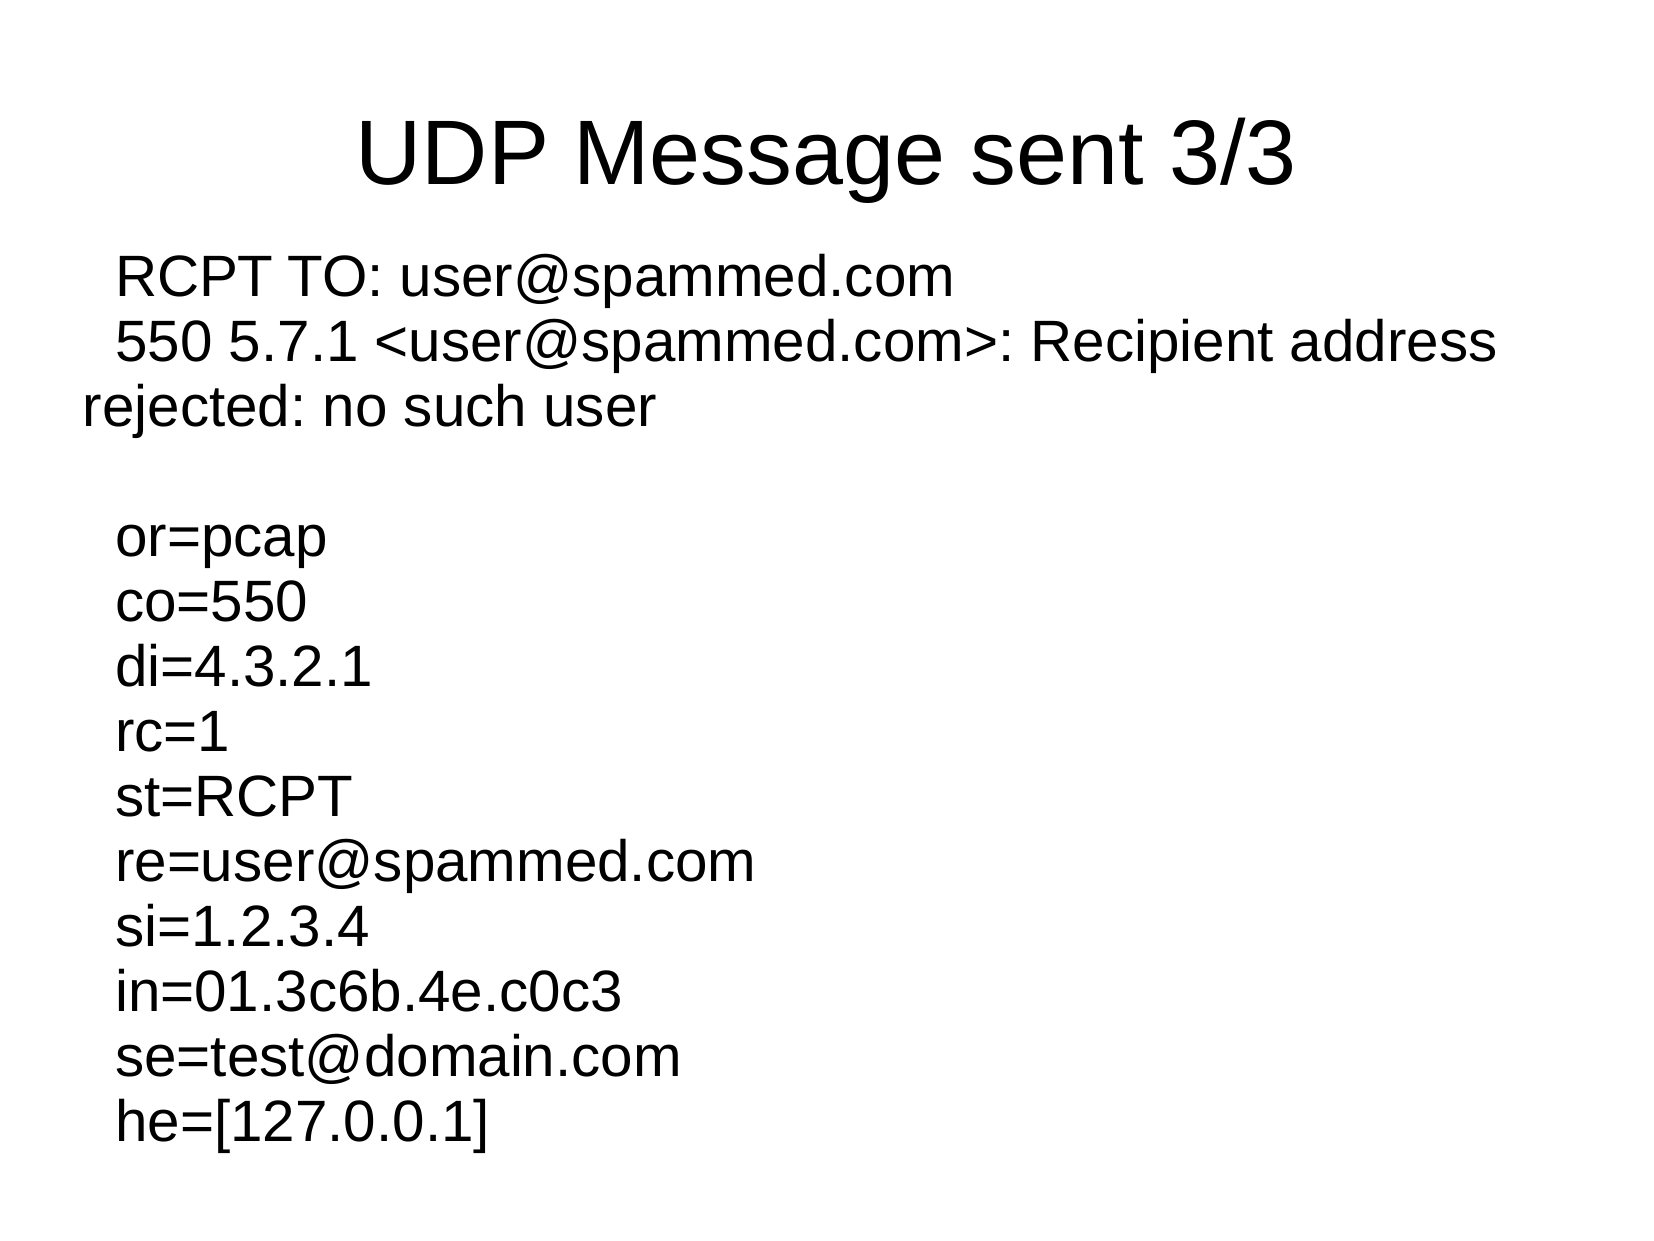

# UDP Message sent 3/3
 RCPT TO: user@spammed.com
 550 5.7.1 <user@spammed.com>: Recipient address rejected: no such user
 or=pcap
 co=550
 di=4.3.2.1
 rc=1
 st=RCPT
 re=user@spammed.com
 si=1.2.3.4
 in=01.3c6b.4e.c0c3
 se=test@domain.com
 he=[127.0.0.1]